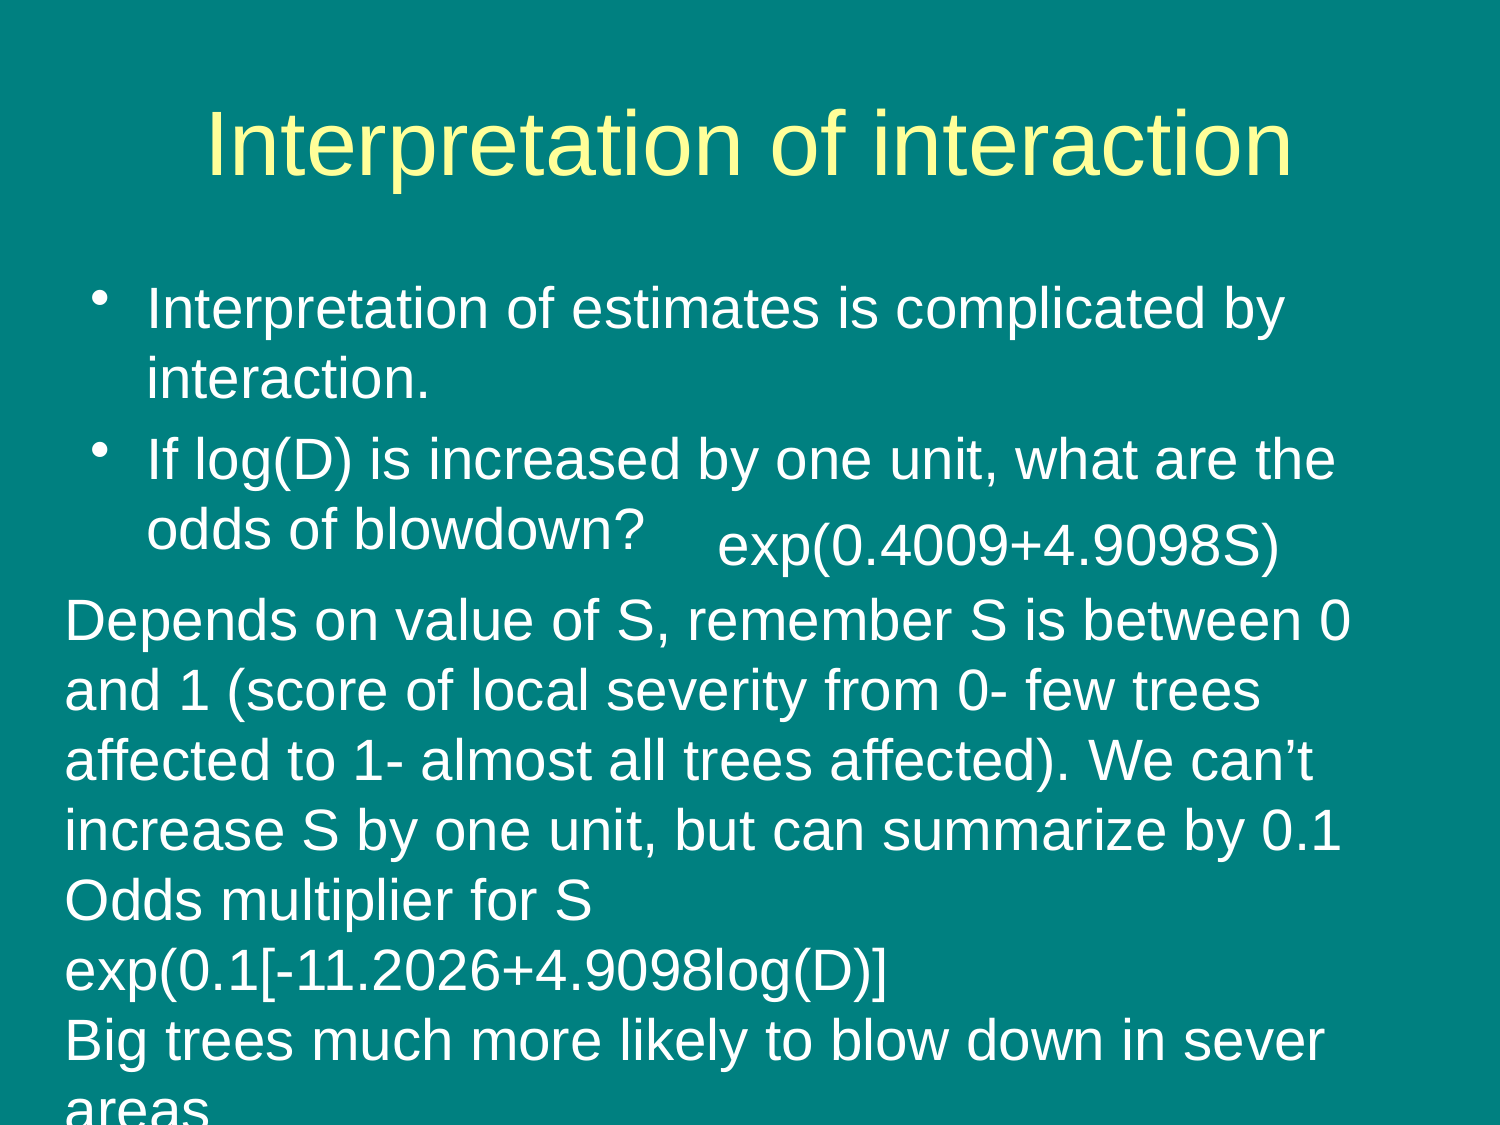

# Interpretation of interaction
Interpretation of estimates is complicated by interaction.
If log(D) is increased by one unit, what are the odds of blowdown?
exp(0.4009+4.9098S)
Depends on value of S, remember S is between 0 and 1 (score of local severity from 0- few trees affected to 1- almost all trees affected). We can’t increase S by one unit, but can summarize by 0.1
Odds multiplier for S
exp(0.1[-11.2026+4.9098log(D)]
Big trees much more likely to blow down in sever areas